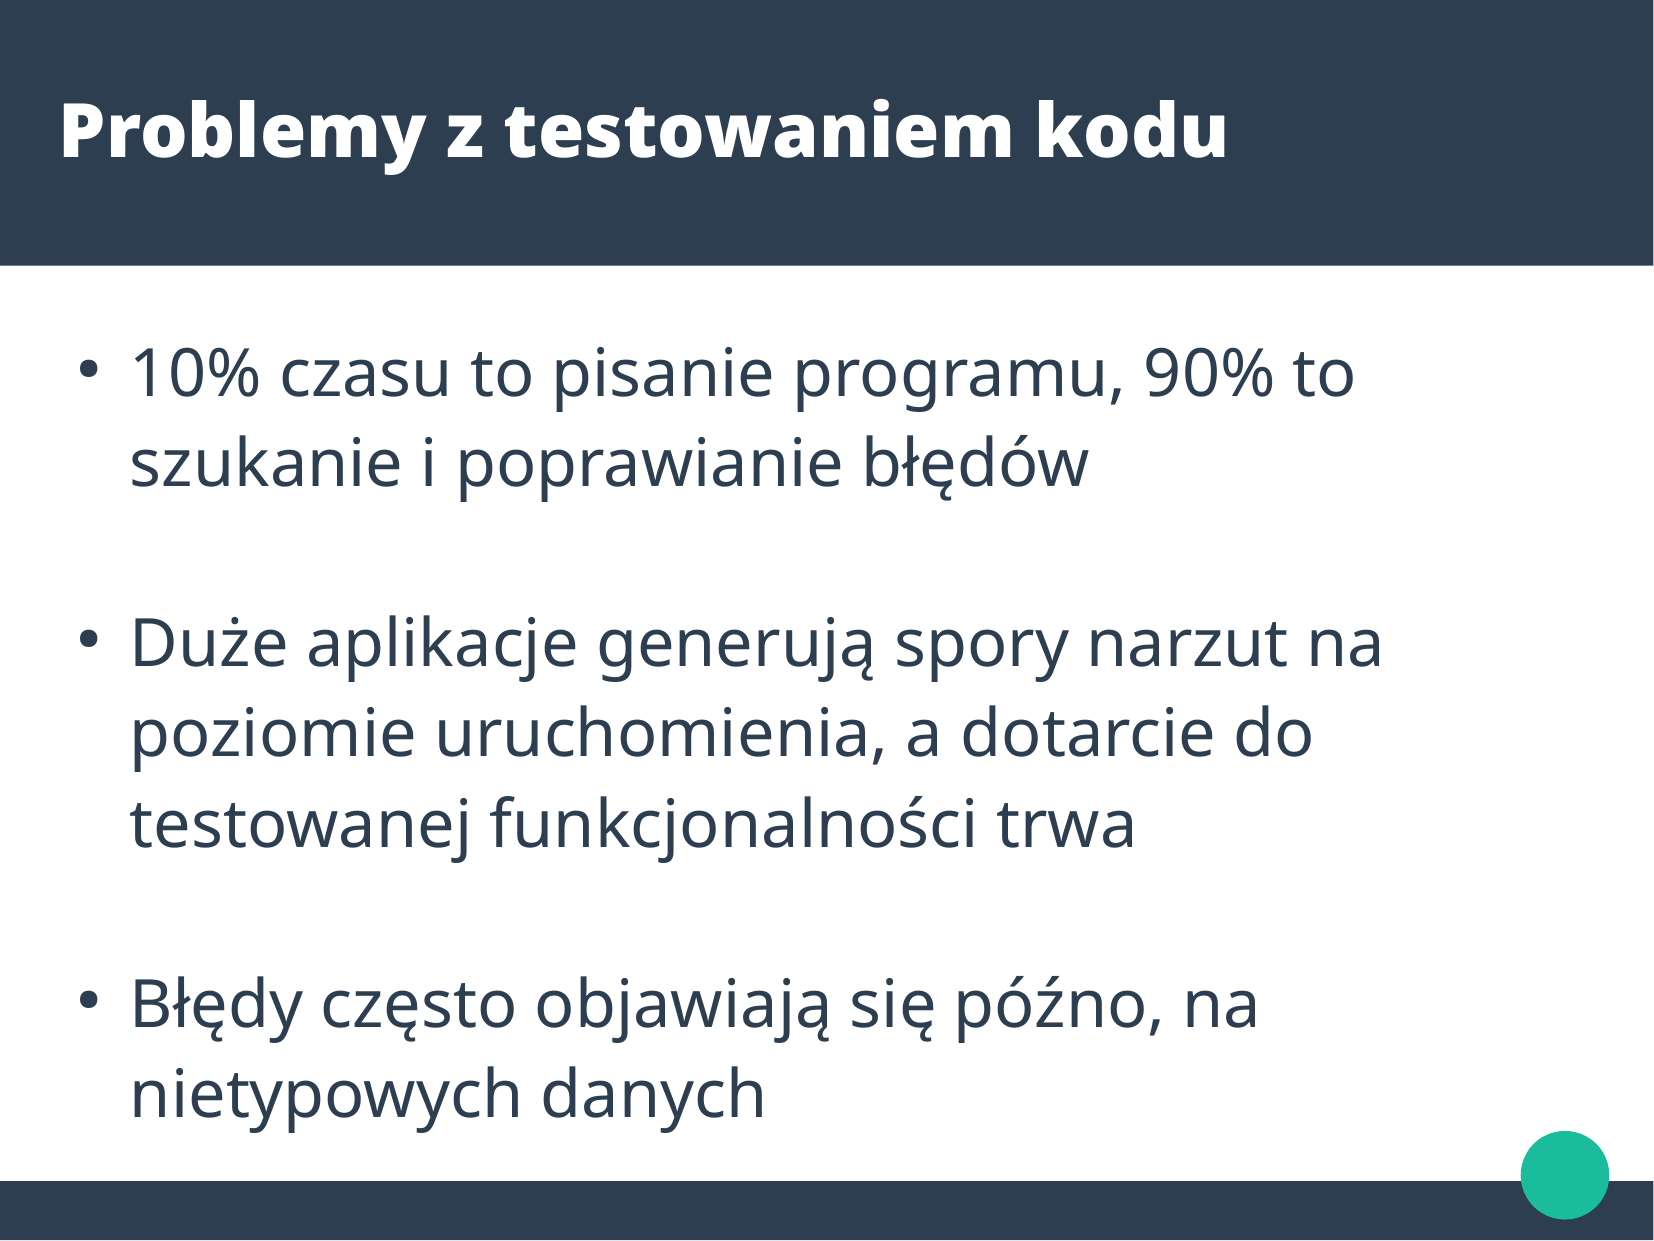

# Problemy z testowaniem kodu
10% czasu to pisanie programu, 90% to szukanie i poprawianie błędów
Duże aplikacje generują spory narzut na poziomie uruchomienia, a dotarcie do testowanej funkcjonalności trwa
Błędy często objawiają się późno, na nietypowych danych